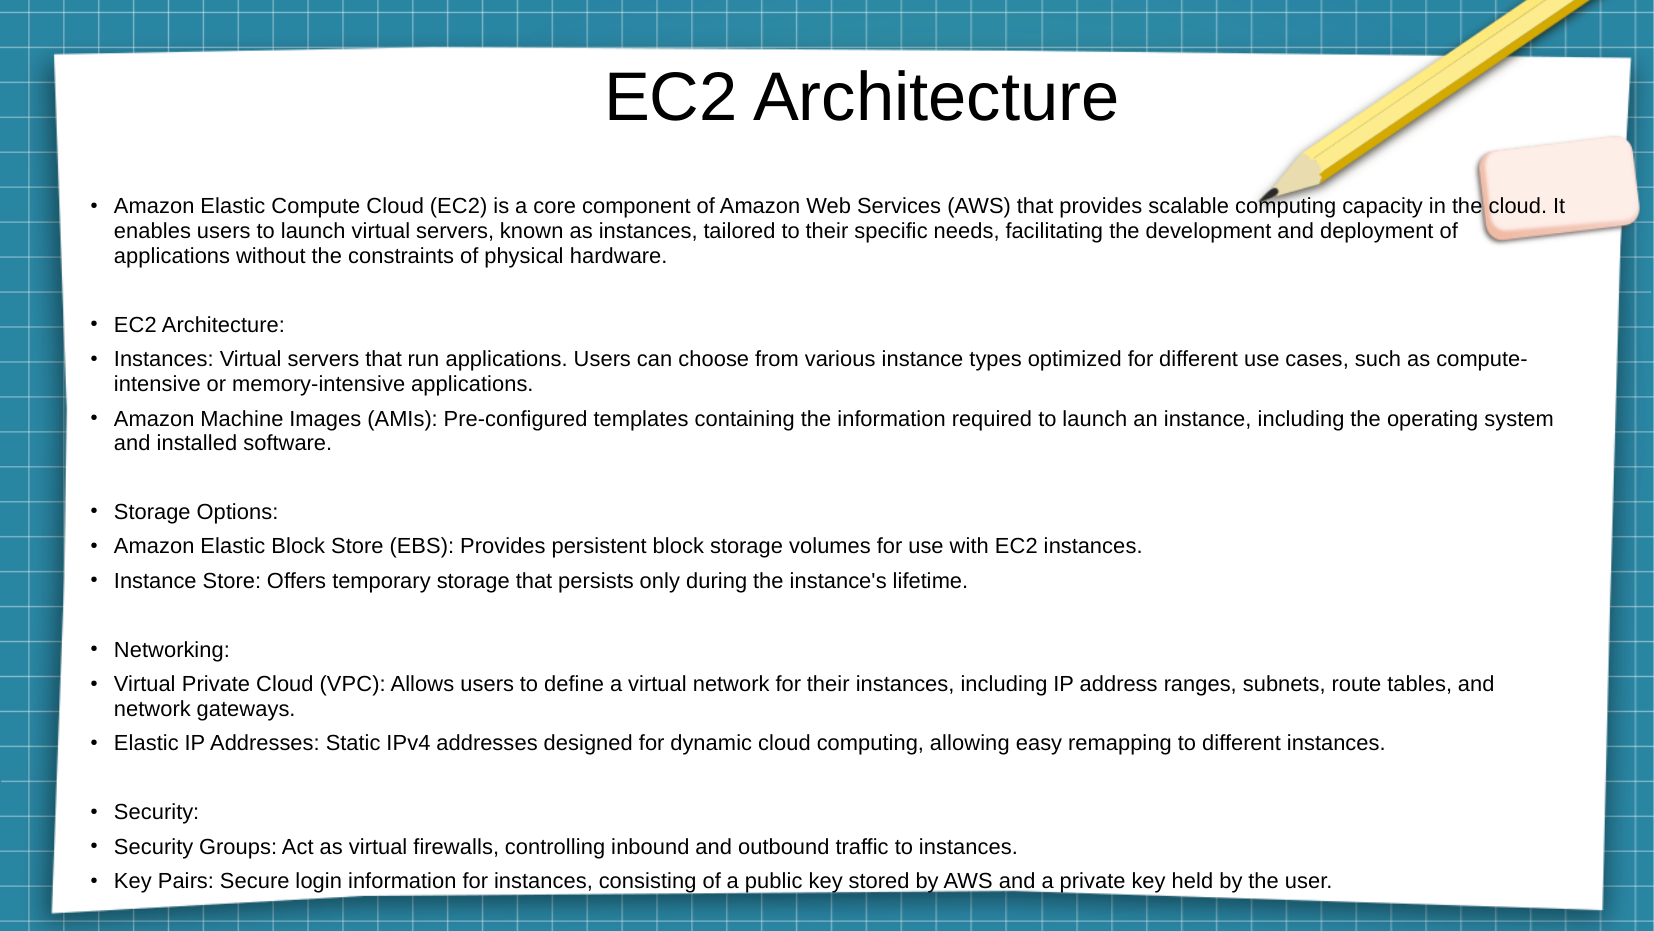

# EC2 Architecture
Amazon Elastic Compute Cloud (EC2) is a core component of Amazon Web Services (AWS) that provides scalable computing capacity in the cloud. It enables users to launch virtual servers, known as instances, tailored to their specific needs, facilitating the development and deployment of applications without the constraints of physical hardware.
EC2 Architecture:
Instances: Virtual servers that run applications. Users can choose from various instance types optimized for different use cases, such as compute-intensive or memory-intensive applications.
Amazon Machine Images (AMIs): Pre-configured templates containing the information required to launch an instance, including the operating system and installed software.
Storage Options:
Amazon Elastic Block Store (EBS): Provides persistent block storage volumes for use with EC2 instances.
Instance Store: Offers temporary storage that persists only during the instance's lifetime.
Networking:
Virtual Private Cloud (VPC): Allows users to define a virtual network for their instances, including IP address ranges, subnets, route tables, and network gateways.
Elastic IP Addresses: Static IPv4 addresses designed for dynamic cloud computing, allowing easy remapping to different instances.
Security:
Security Groups: Act as virtual firewalls, controlling inbound and outbound traffic to instances.
Key Pairs: Secure login information for instances, consisting of a public key stored by AWS and a private key held by the user.